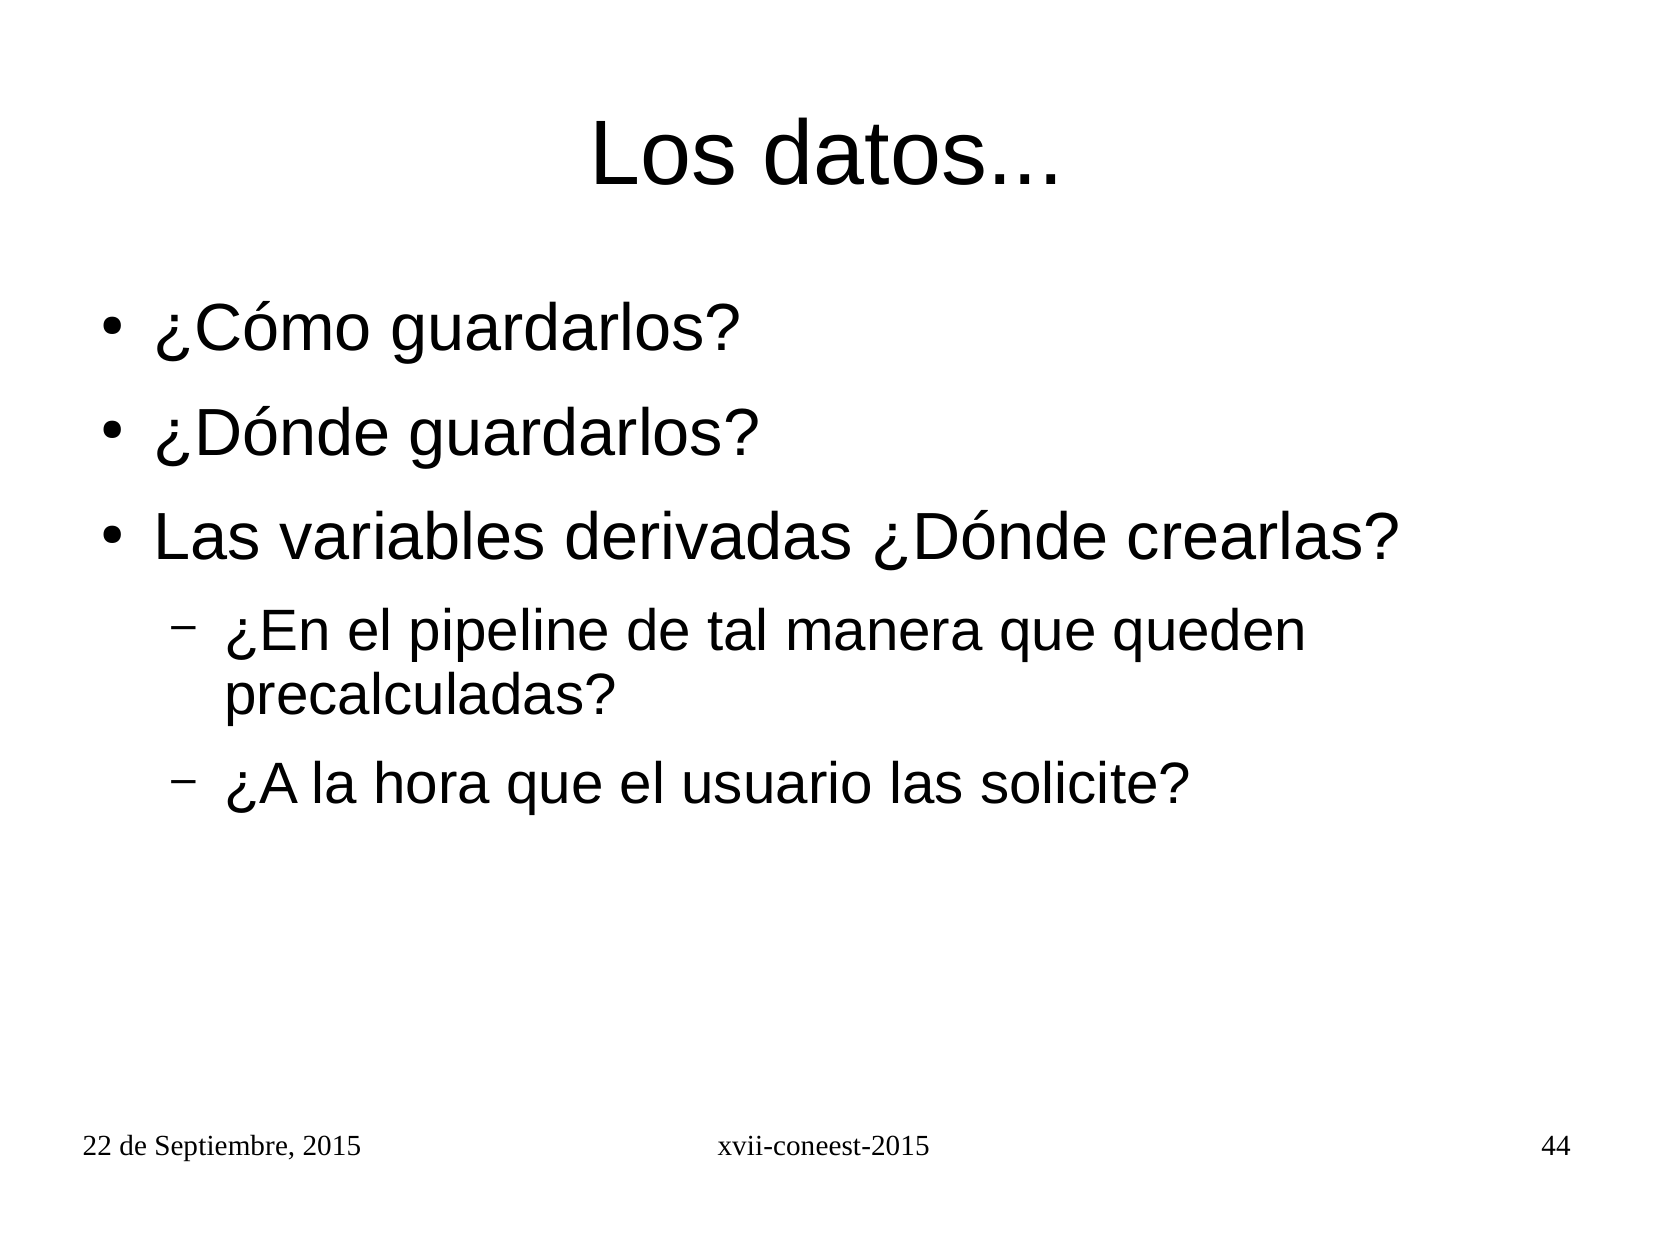

# Los datos...
¿Cómo guardarlos?
¿Dónde guardarlos?
Las variables derivadas ¿Dónde crearlas?
¿En el pipeline de tal manera que queden precalculadas?
¿A la hora que el usuario las solicite?
22 de Septiembre, 2015
xvii-coneest-2015
44